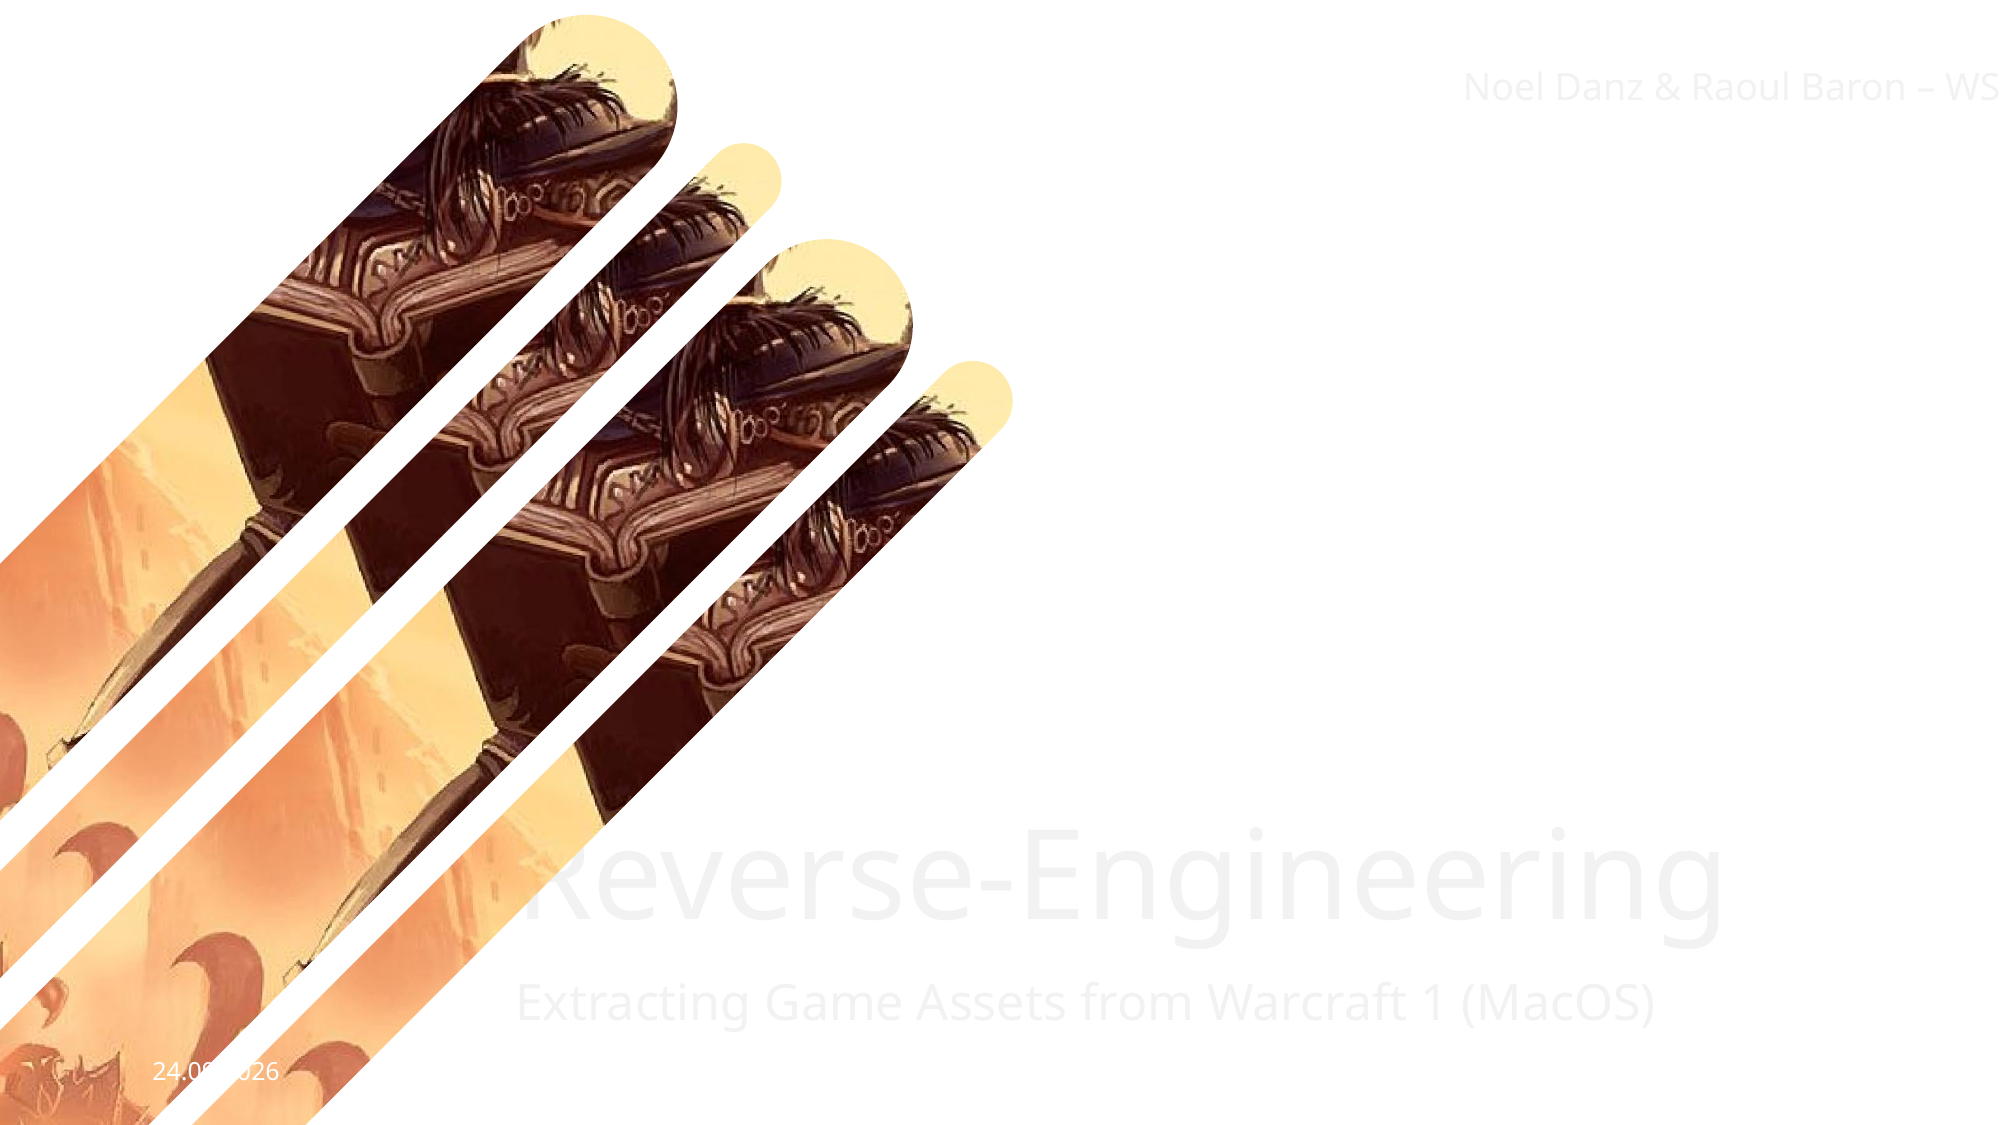

Noel Danz & Raoul Baron – WS18/19
# Reverse-Engineering
Extracting Game Assets from Warcraft 1 (MacOS)
Noel Danz & Raoul Baron
1